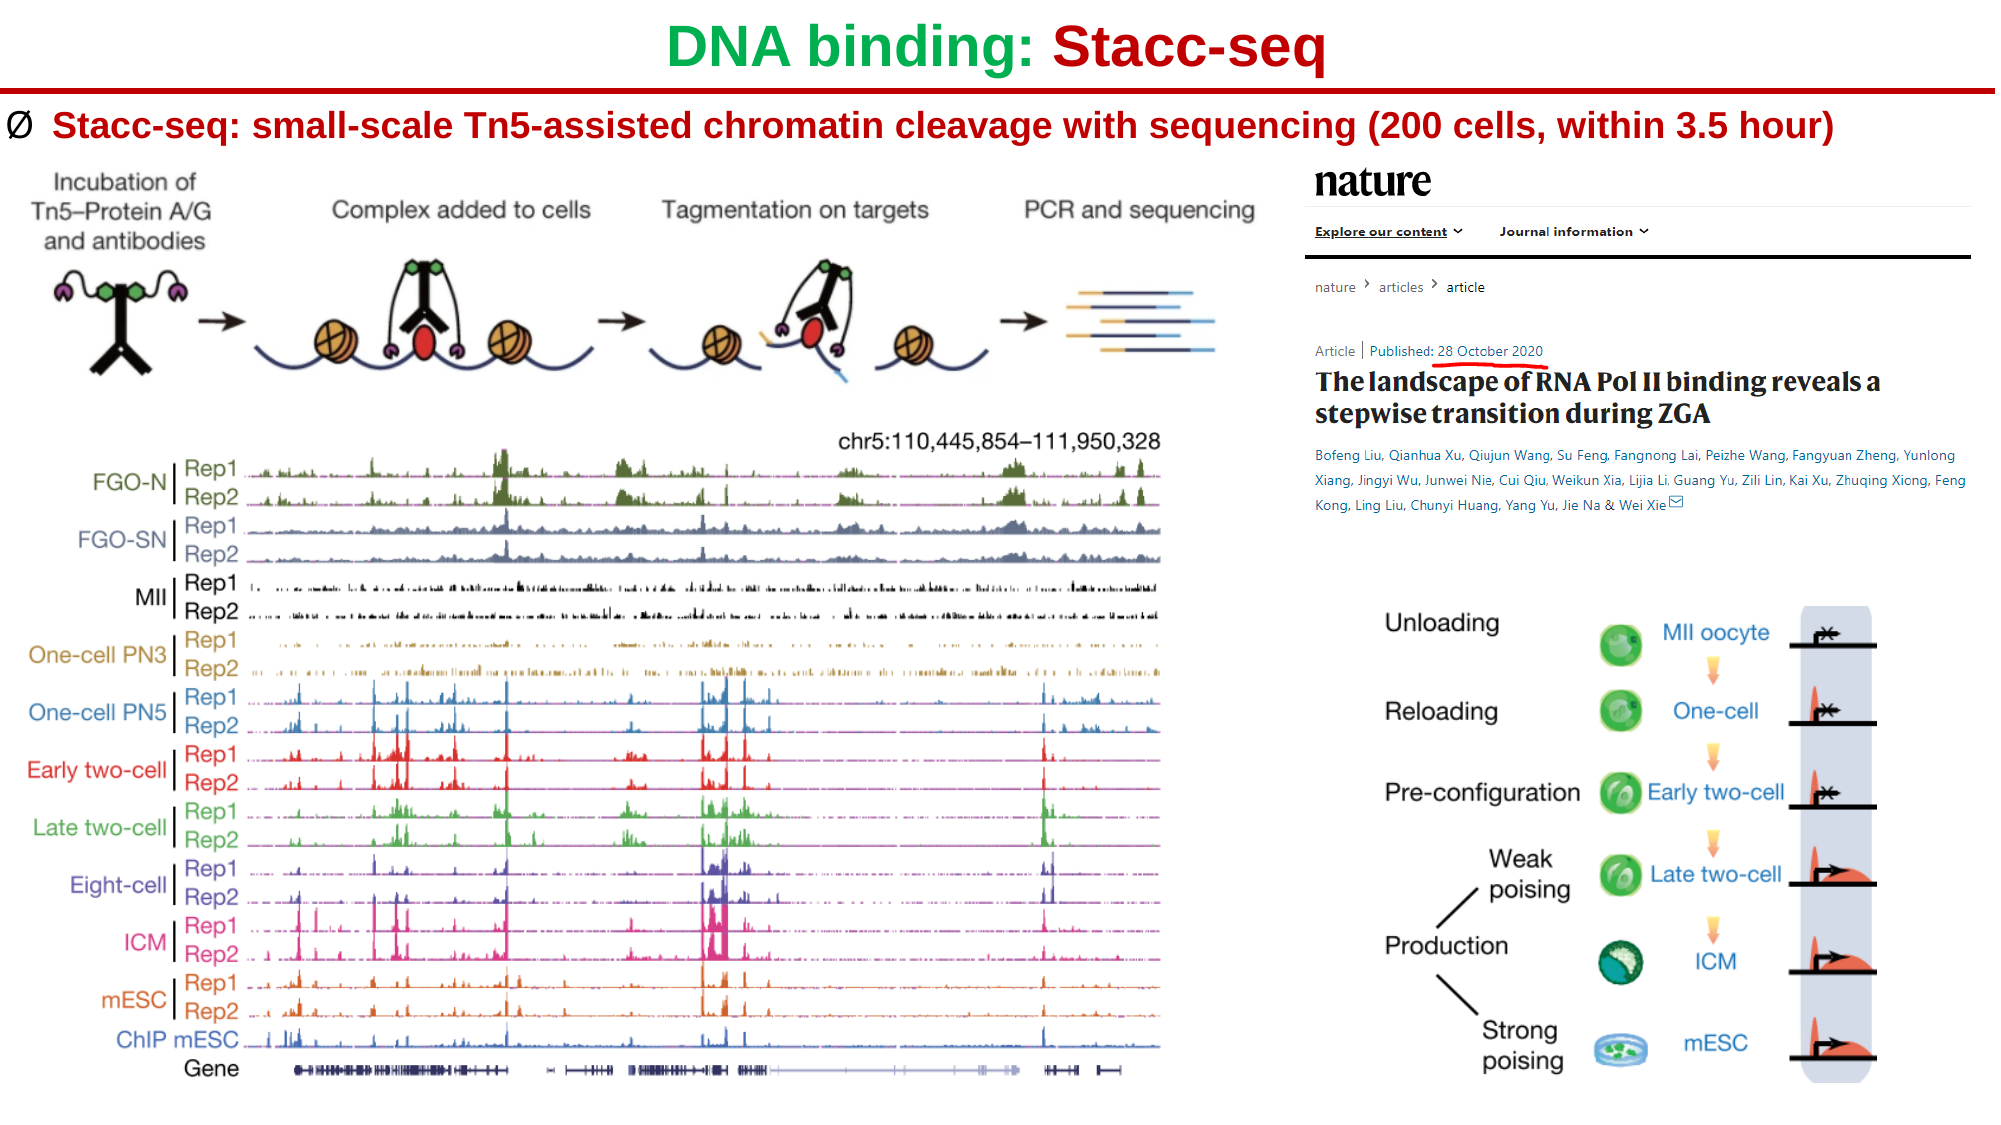

DNA binding: Stacc-seq
Stacc-seq: small-scale Tn5-assisted chromatin cleavage with sequencing (200 cells, within 3.5 hour)